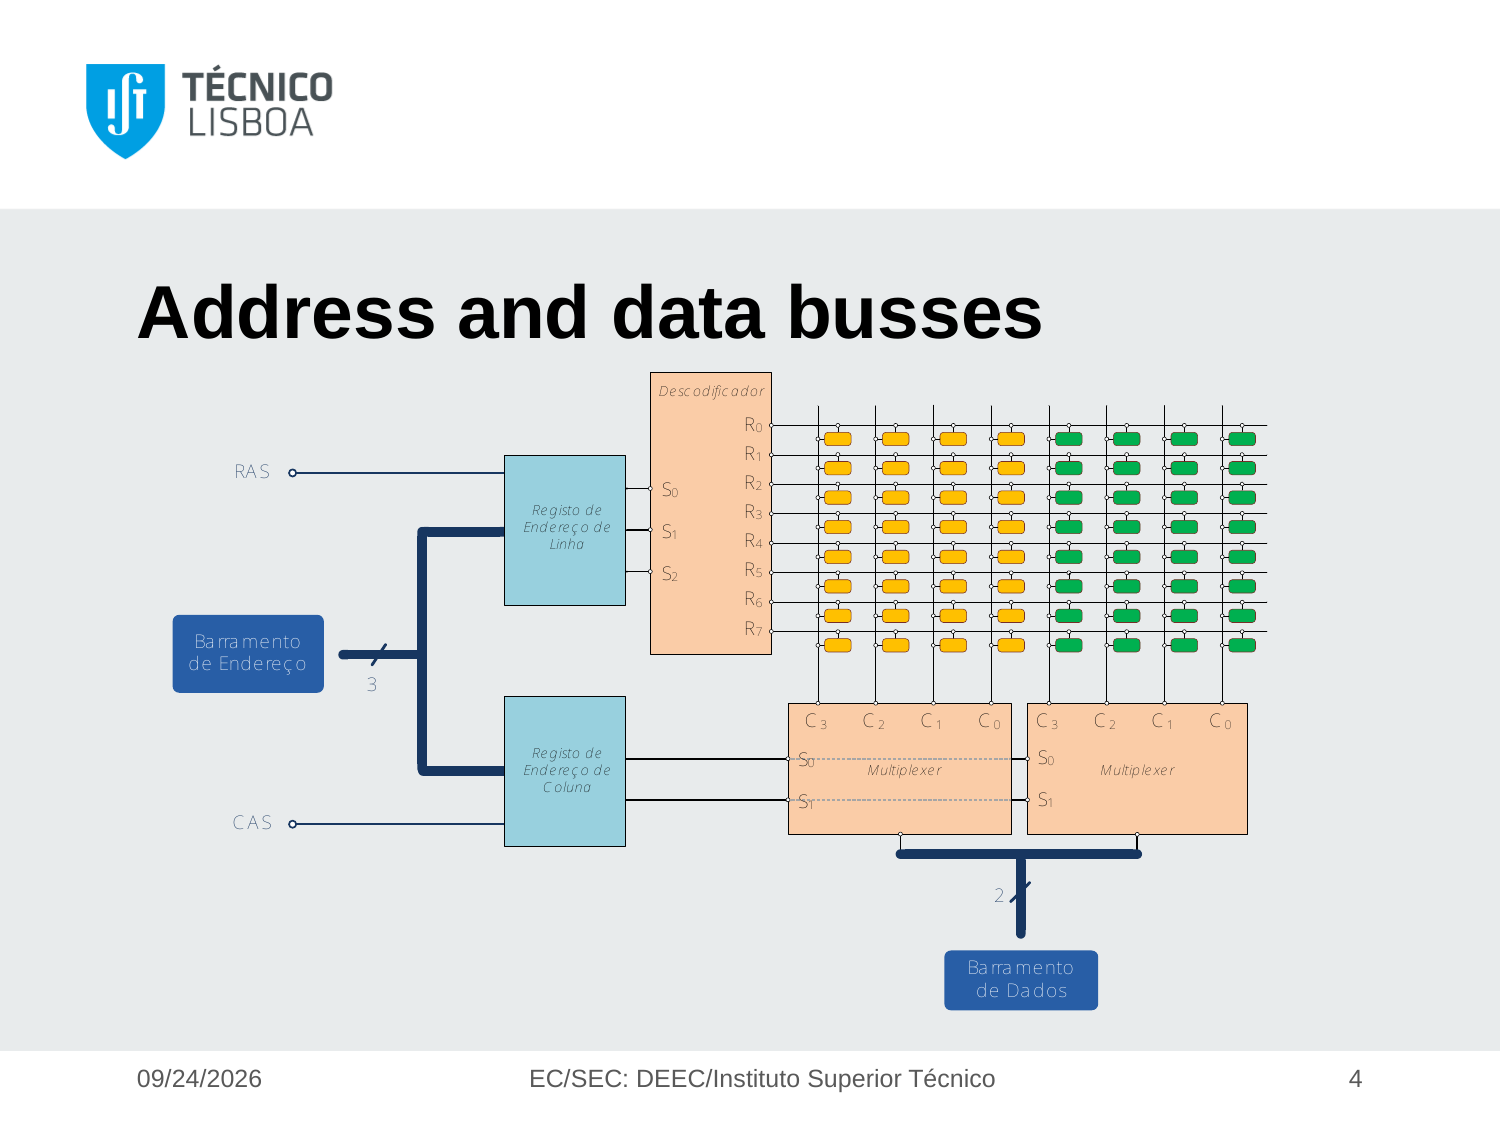

# Address and data busses
EC/SEC: DEEC/Instituto Superior Técnico